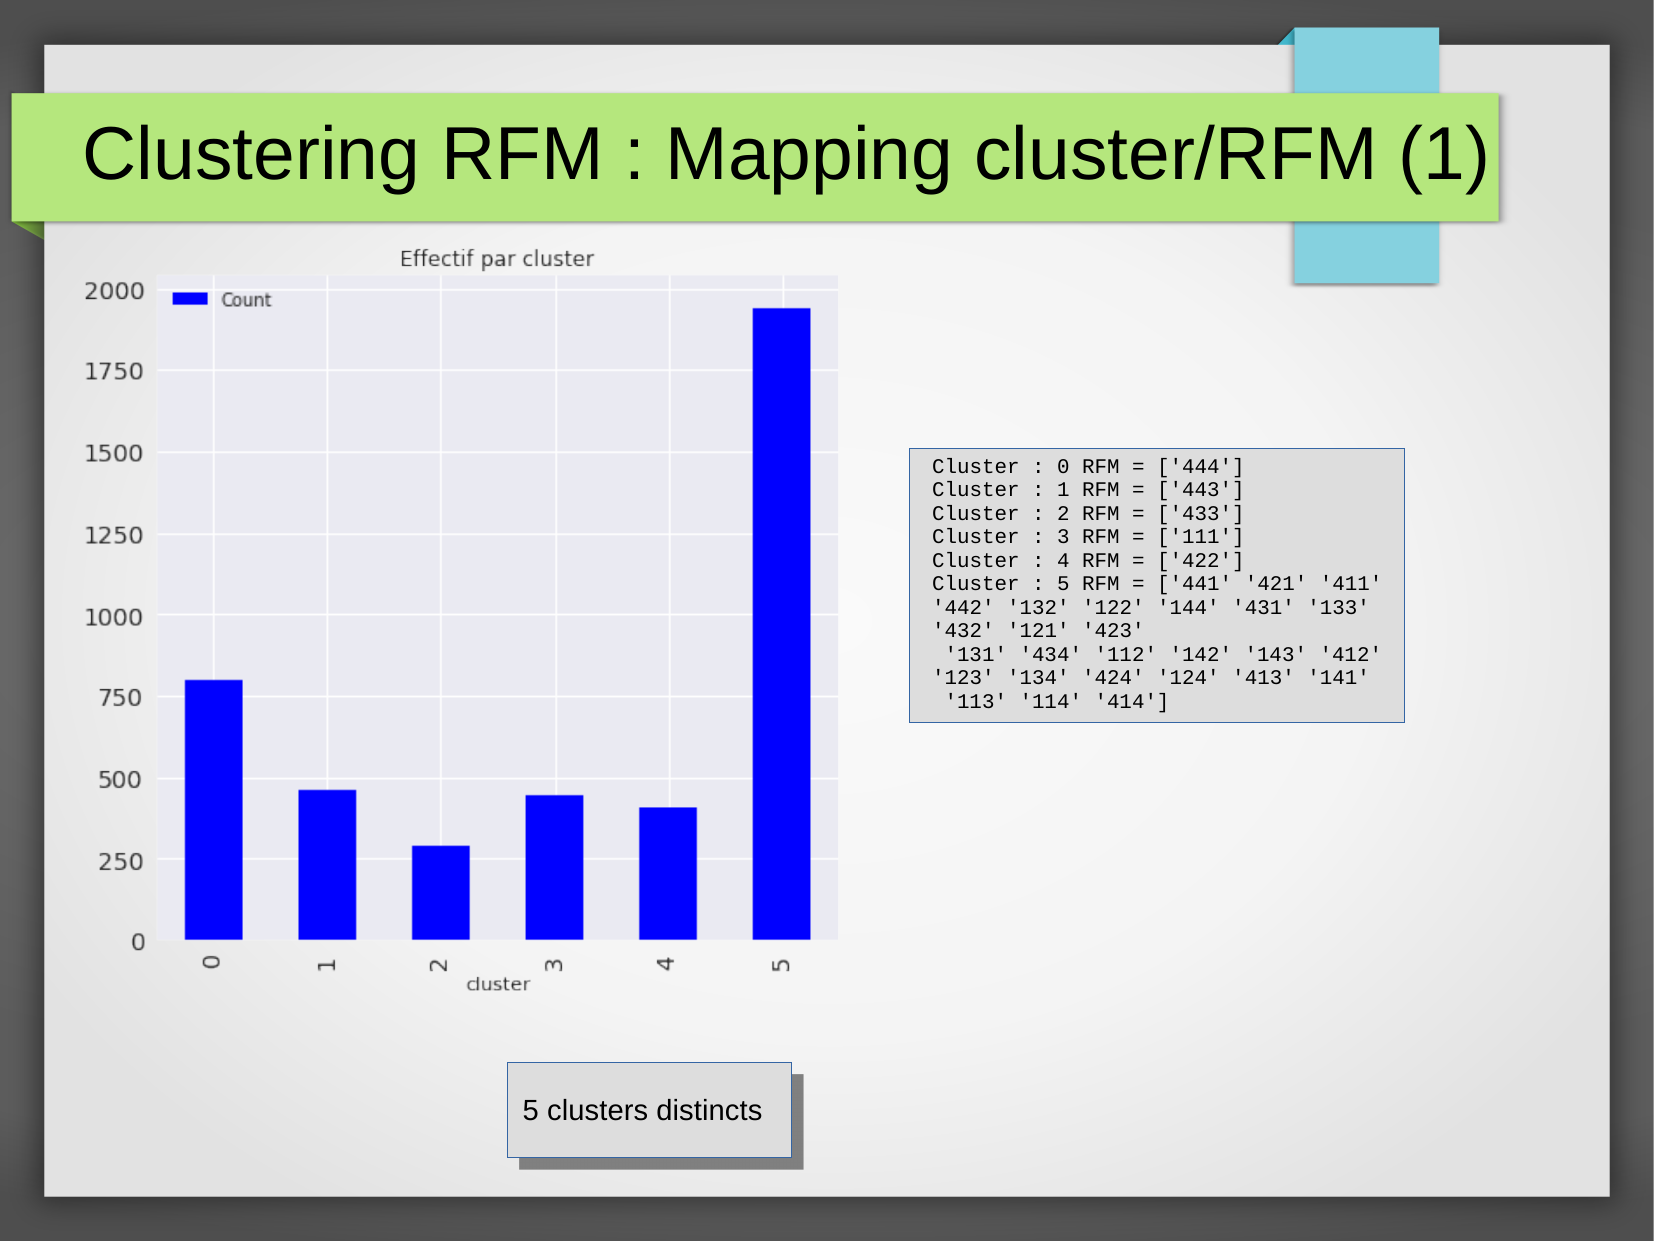

# Clustering RFM : Mapping cluster/RFM (1)
Cluster : 0 RFM = ['444']
Cluster : 1 RFM = ['443']
Cluster : 2 RFM = ['433']
Cluster : 3 RFM = ['111']
Cluster : 4 RFM = ['422']
Cluster : 5 RFM = ['441' '421' '411' '442' '132' '122' '144' '431' '133' '432' '121' '423'
 '131' '434' '112' '142' '143' '412' '123' '134' '424' '124' '413' '141'
 '113' '114' '414']
5 clusters distincts